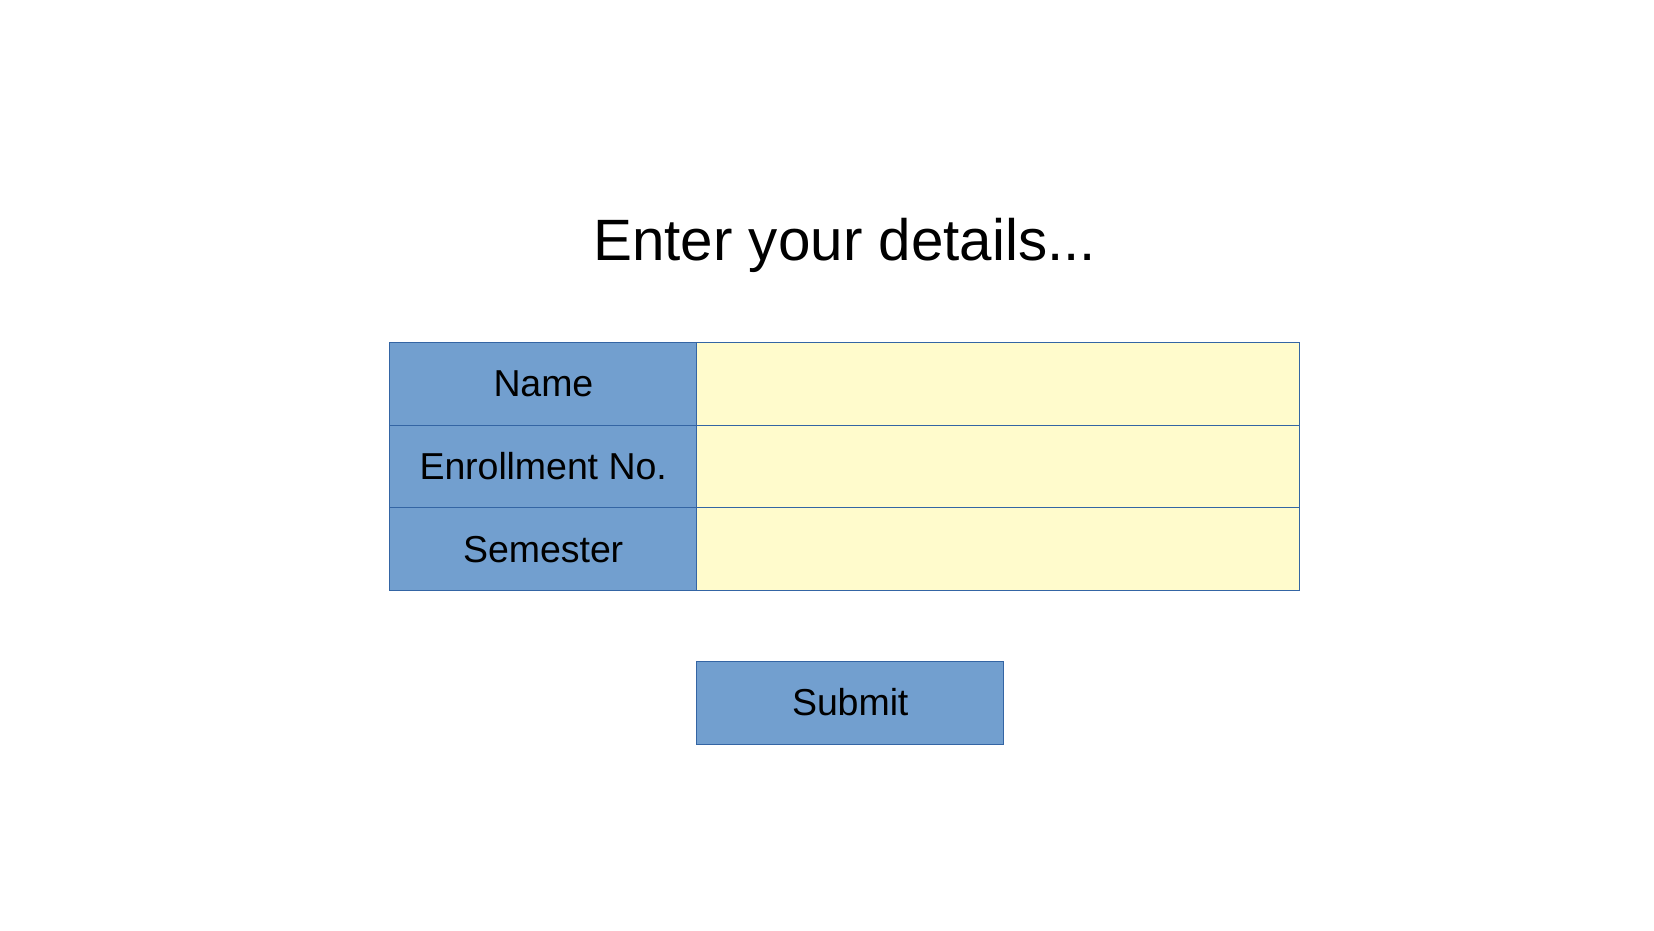

Enter your details...
Name
Name
Enrollment No.
Semester
Submit